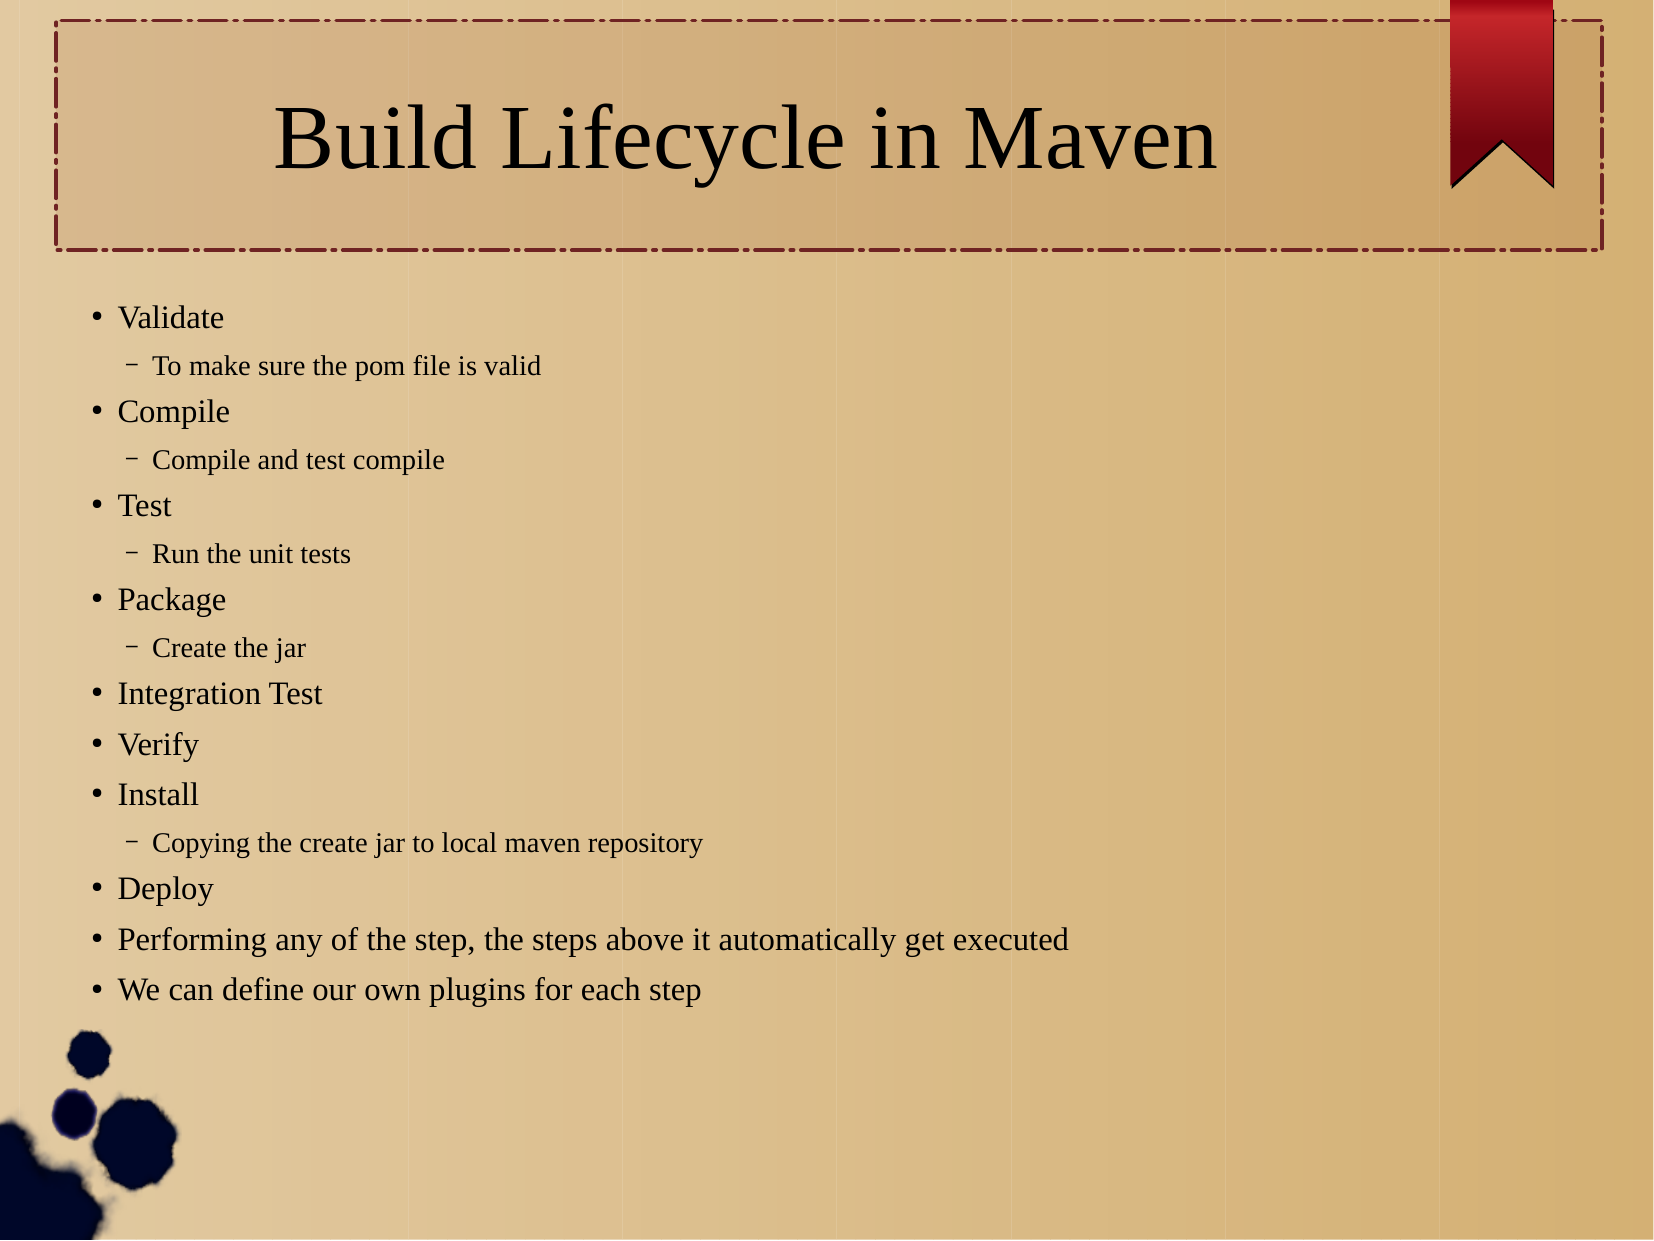

# Build Lifecycle in Maven
Validate
To make sure the pom file is valid
Compile
Compile and test compile
Test
Run the unit tests
Package
Create the jar
Integration Test
Verify
Install
Copying the create jar to local maven repository
Deploy
Performing any of the step, the steps above it automatically get executed
We can define our own plugins for each step